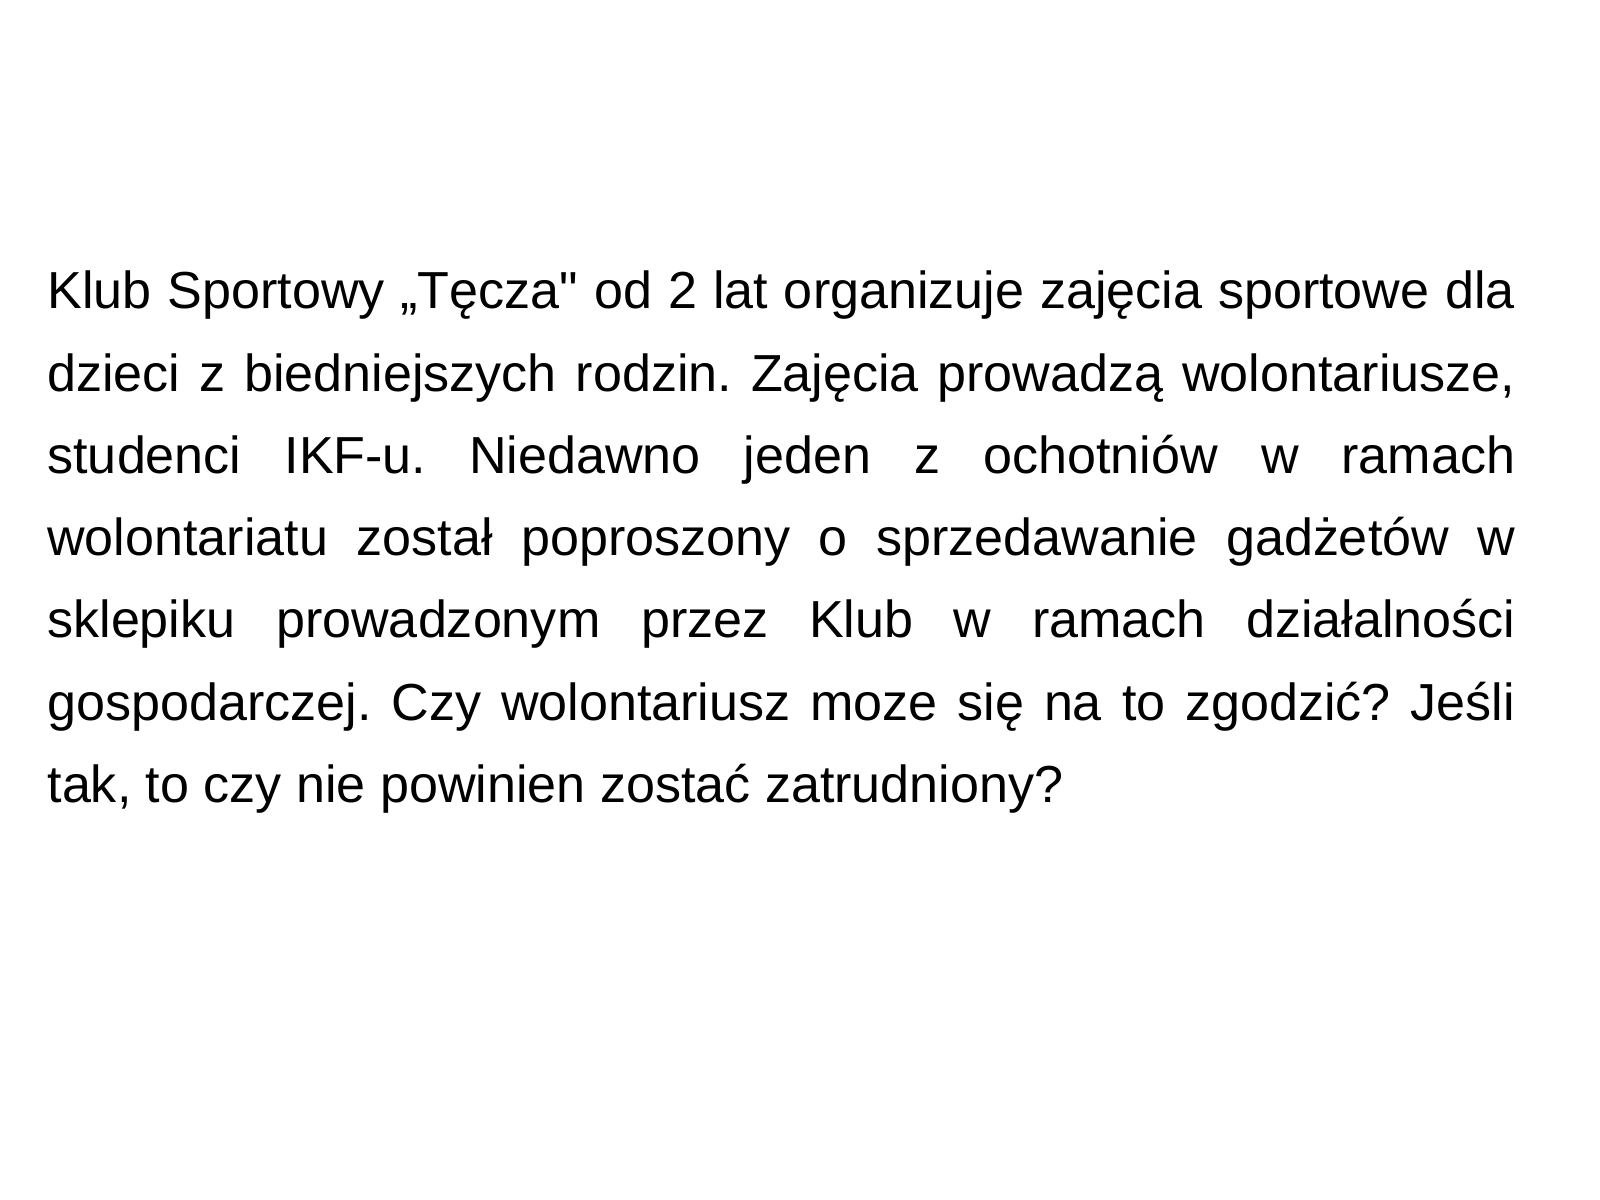

Klub Sportowy „Tęcza" od 2 lat organizuje zajęcia sportowe dla dzieci z biedniejszych rodzin. Zajęcia prowadzą wolontariusze, studenci IKF-u. Niedawno jeden z ochotniów w ramach wolontariatu został poproszony o sprzedawanie gadżetów w sklepiku prowadzonym przez Klub w ramach działalności gospodarczej. Czy wolontariusz moze się na to zgodzić? Jeśli tak, to czy nie powinien zostać zatrudniony?